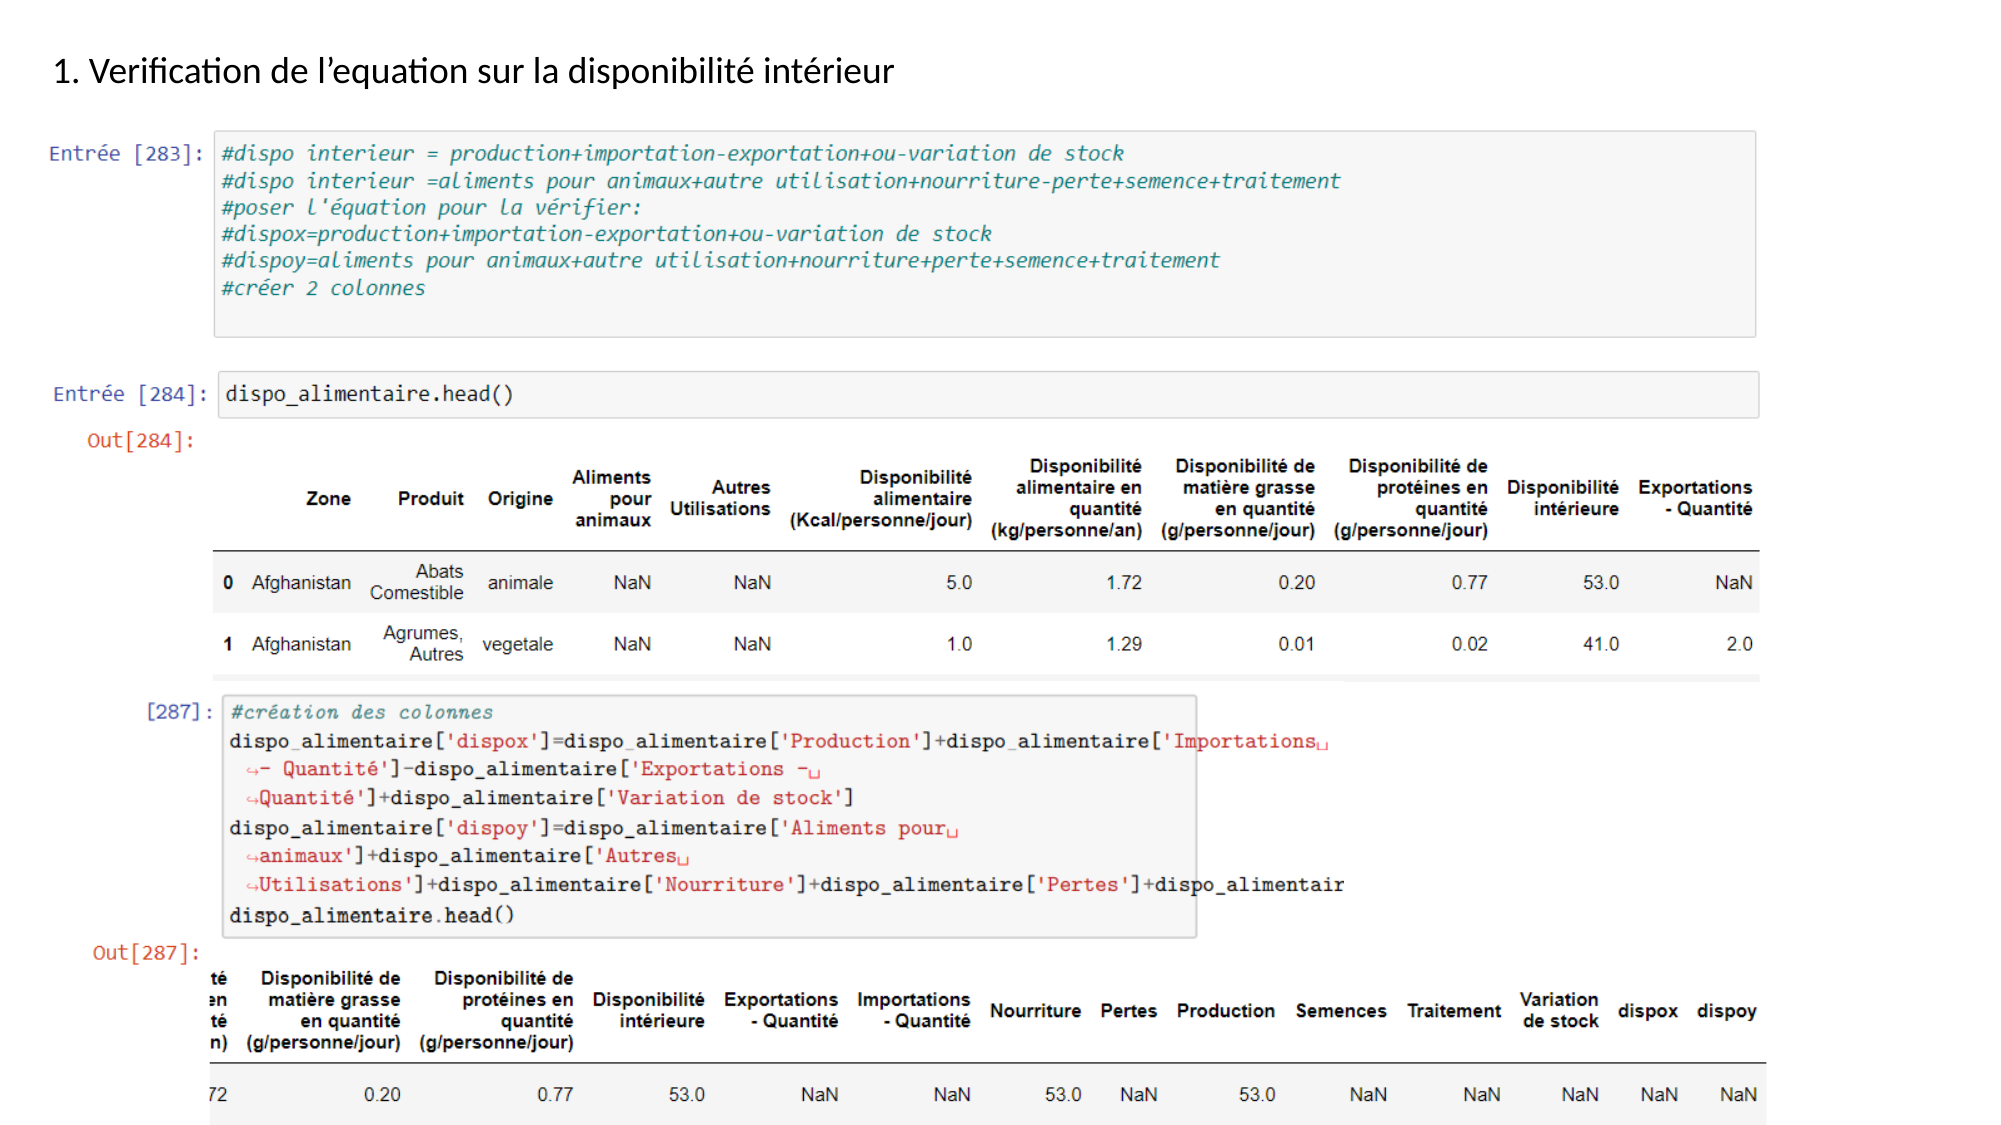

1. Verification de l’equation sur la disponibilité intérieur